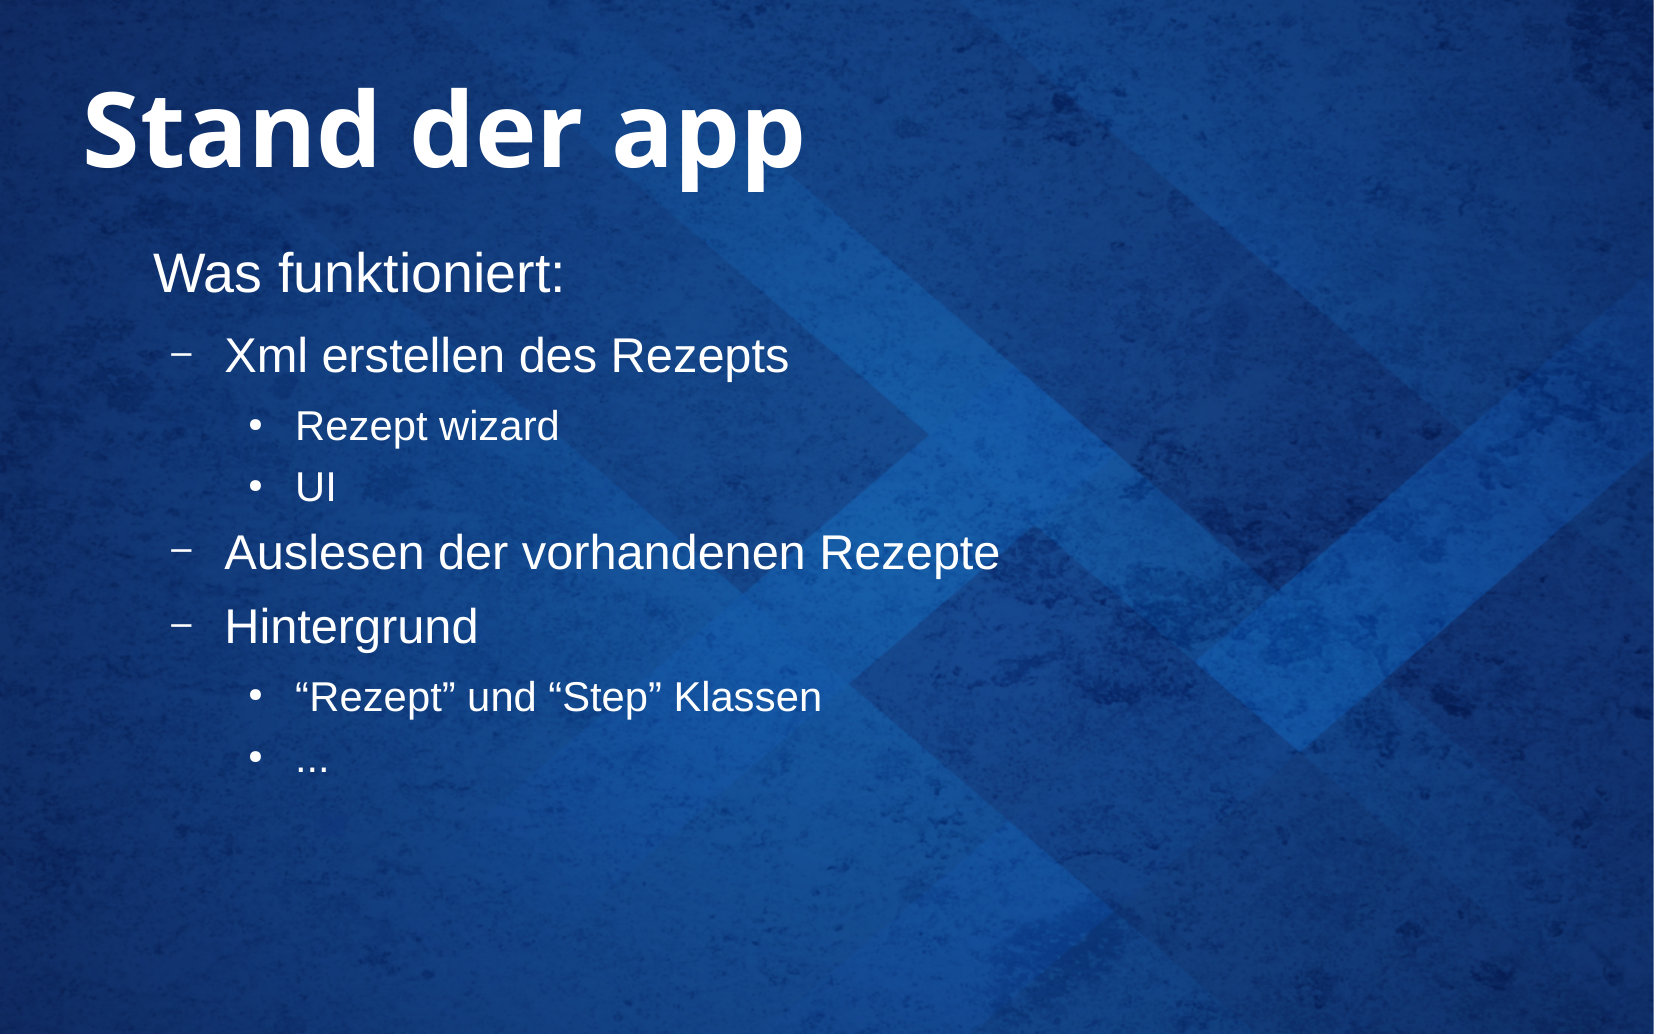

# Stand der app
Was funktioniert:
Xml erstellen des Rezepts
Rezept wizard
UI
Auslesen der vorhandenen Rezepte
Hintergrund
“Rezept” und “Step” Klassen
...